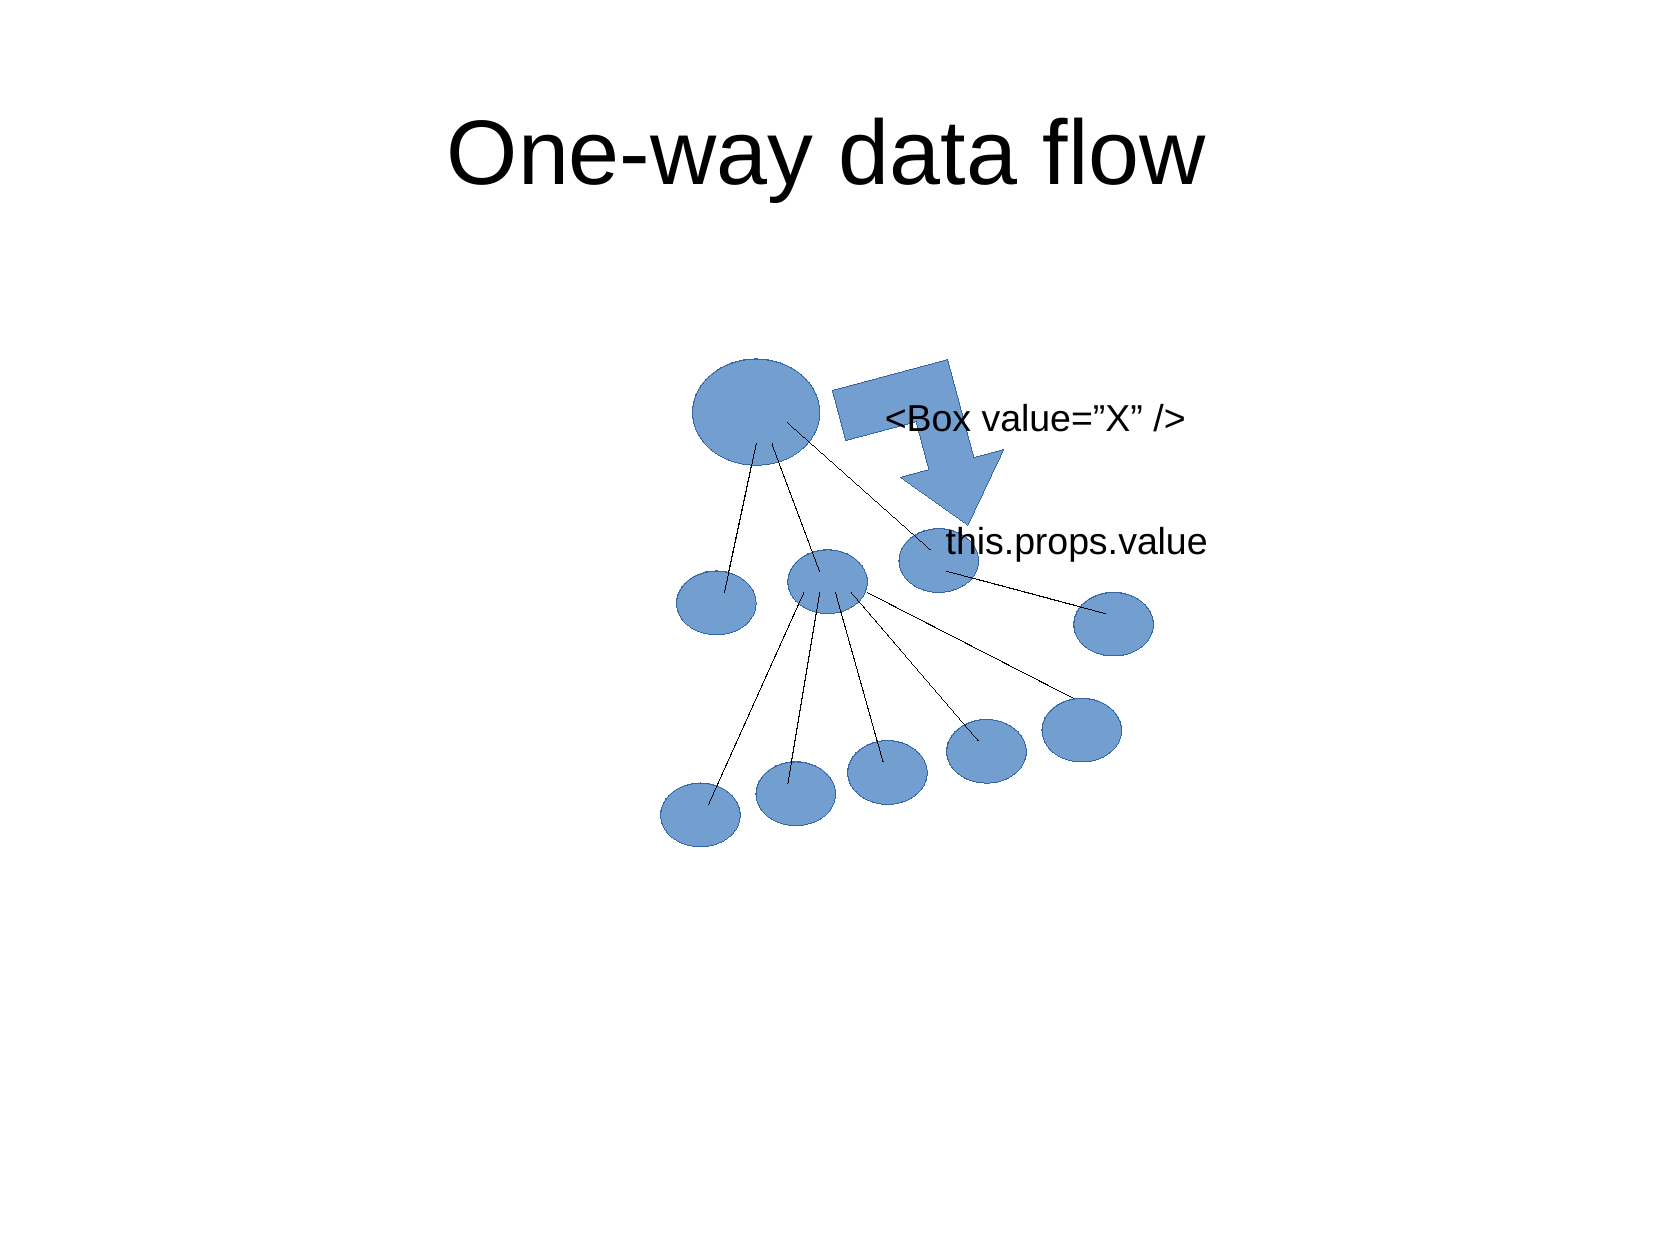

# One-way data flow
<Box value=”X” />
this.props.value